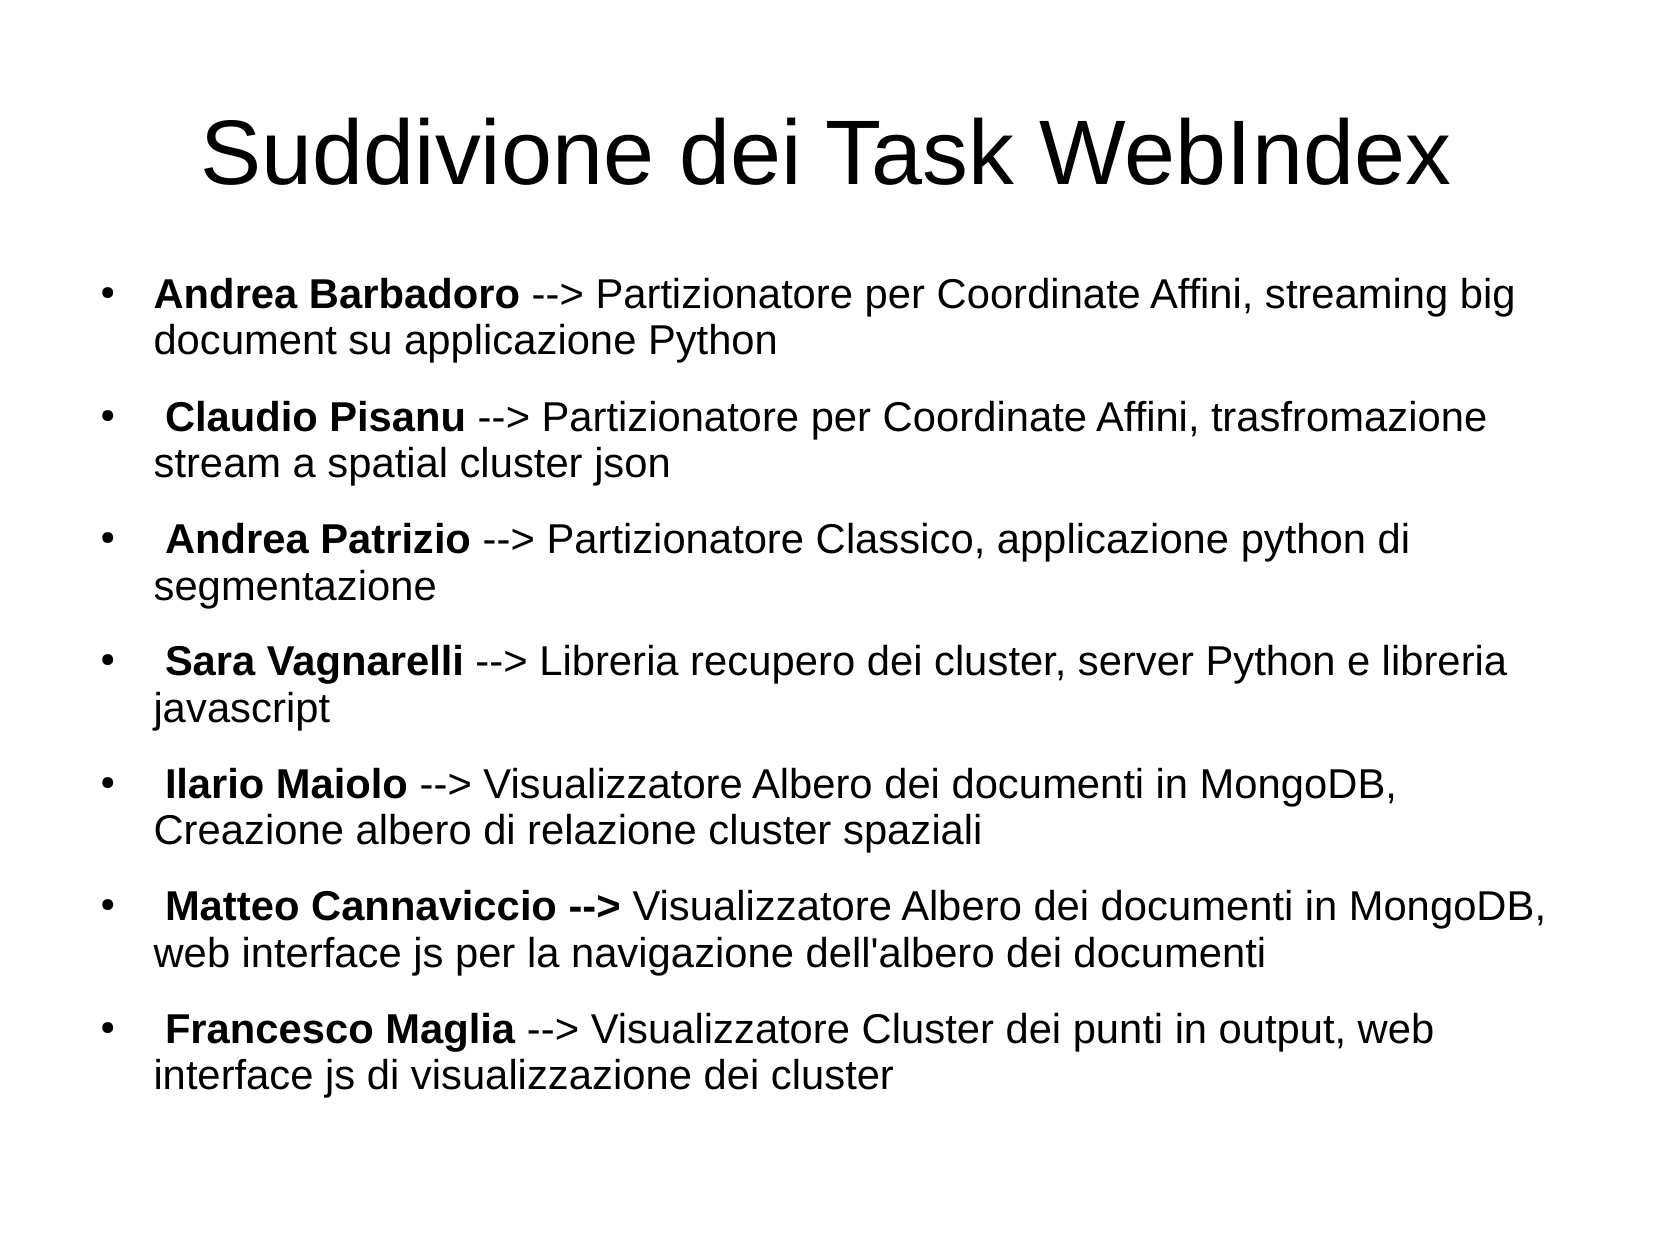

# Suddivione dei Task WebIndex
Andrea Barbadoro --> Partizionatore per Coordinate Affini, streaming big document su applicazione Python
 Claudio Pisanu --> Partizionatore per Coordinate Affini, trasfromazione stream a spatial cluster json
 Andrea Patrizio --> Partizionatore Classico, applicazione python di segmentazione
 Sara Vagnarelli --> Libreria recupero dei cluster, server Python e libreria javascript
 Ilario Maiolo --> Visualizzatore Albero dei documenti in MongoDB, Creazione albero di relazione cluster spaziali
 Matteo Cannaviccio --> Visualizzatore Albero dei documenti in MongoDB, web interface js per la navigazione dell'albero dei documenti
 Francesco Maglia --> Visualizzatore Cluster dei punti in output, web interface js di visualizzazione dei cluster